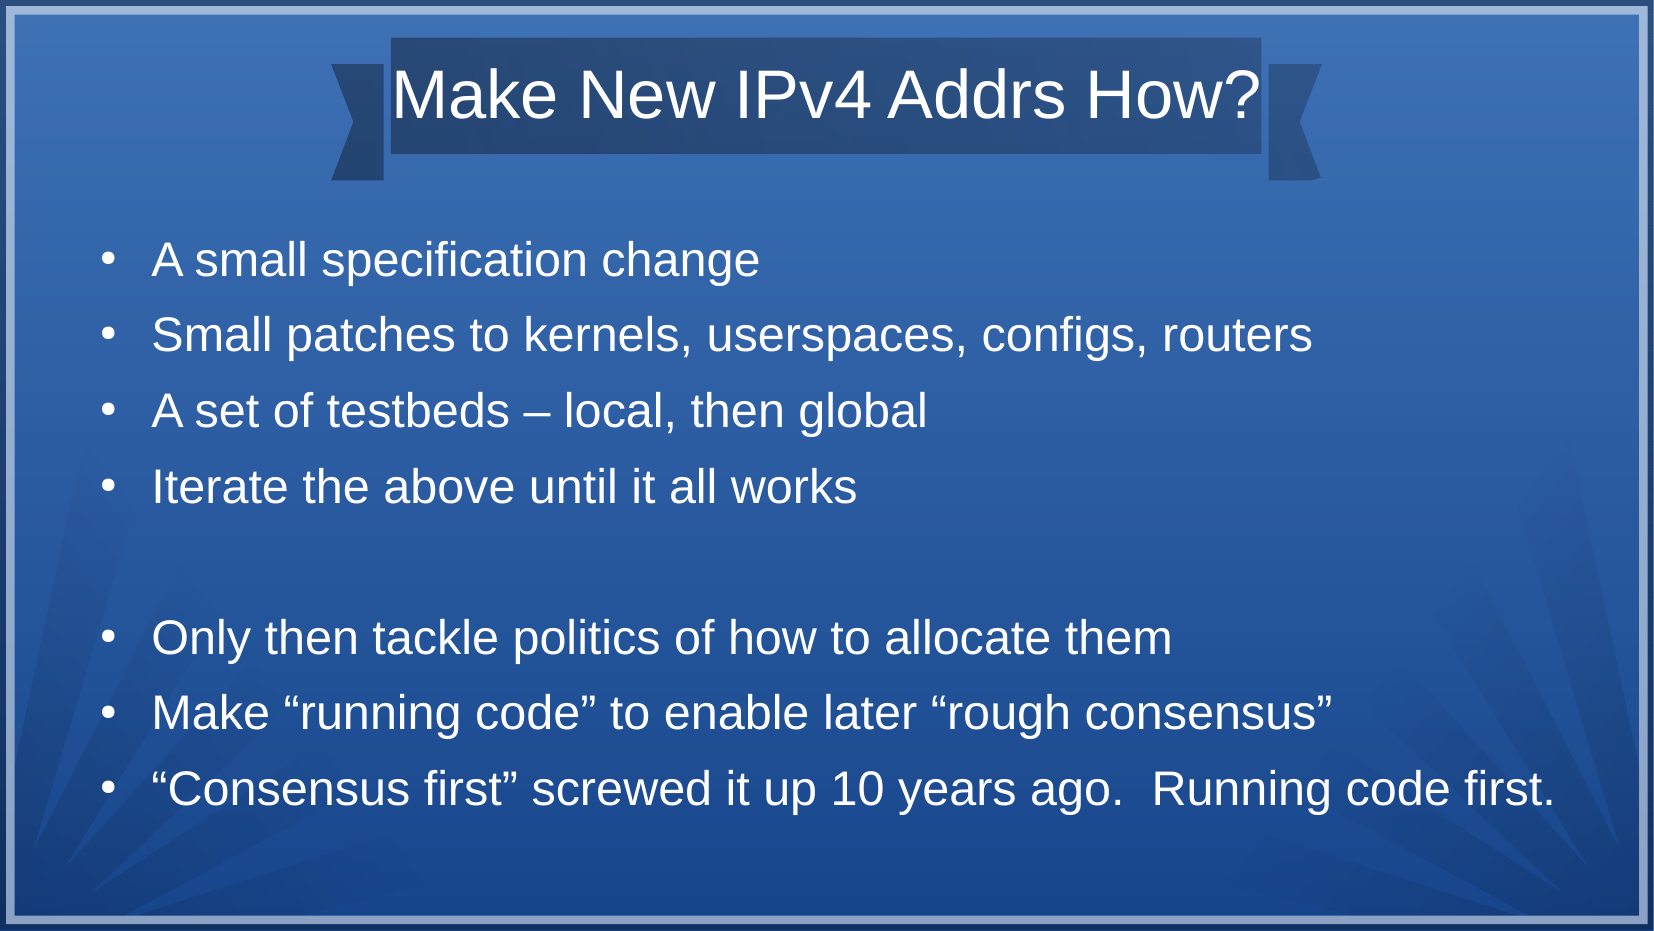

# Make New IPv4 Addrs How?
A small specification change
Small patches to kernels, userspaces, configs, routers
A set of testbeds – local, then global
Iterate the above until it all works
Only then tackle politics of how to allocate them
Make “running code” to enable later “rough consensus”
“Consensus first” screwed it up 10 years ago. Running code first.